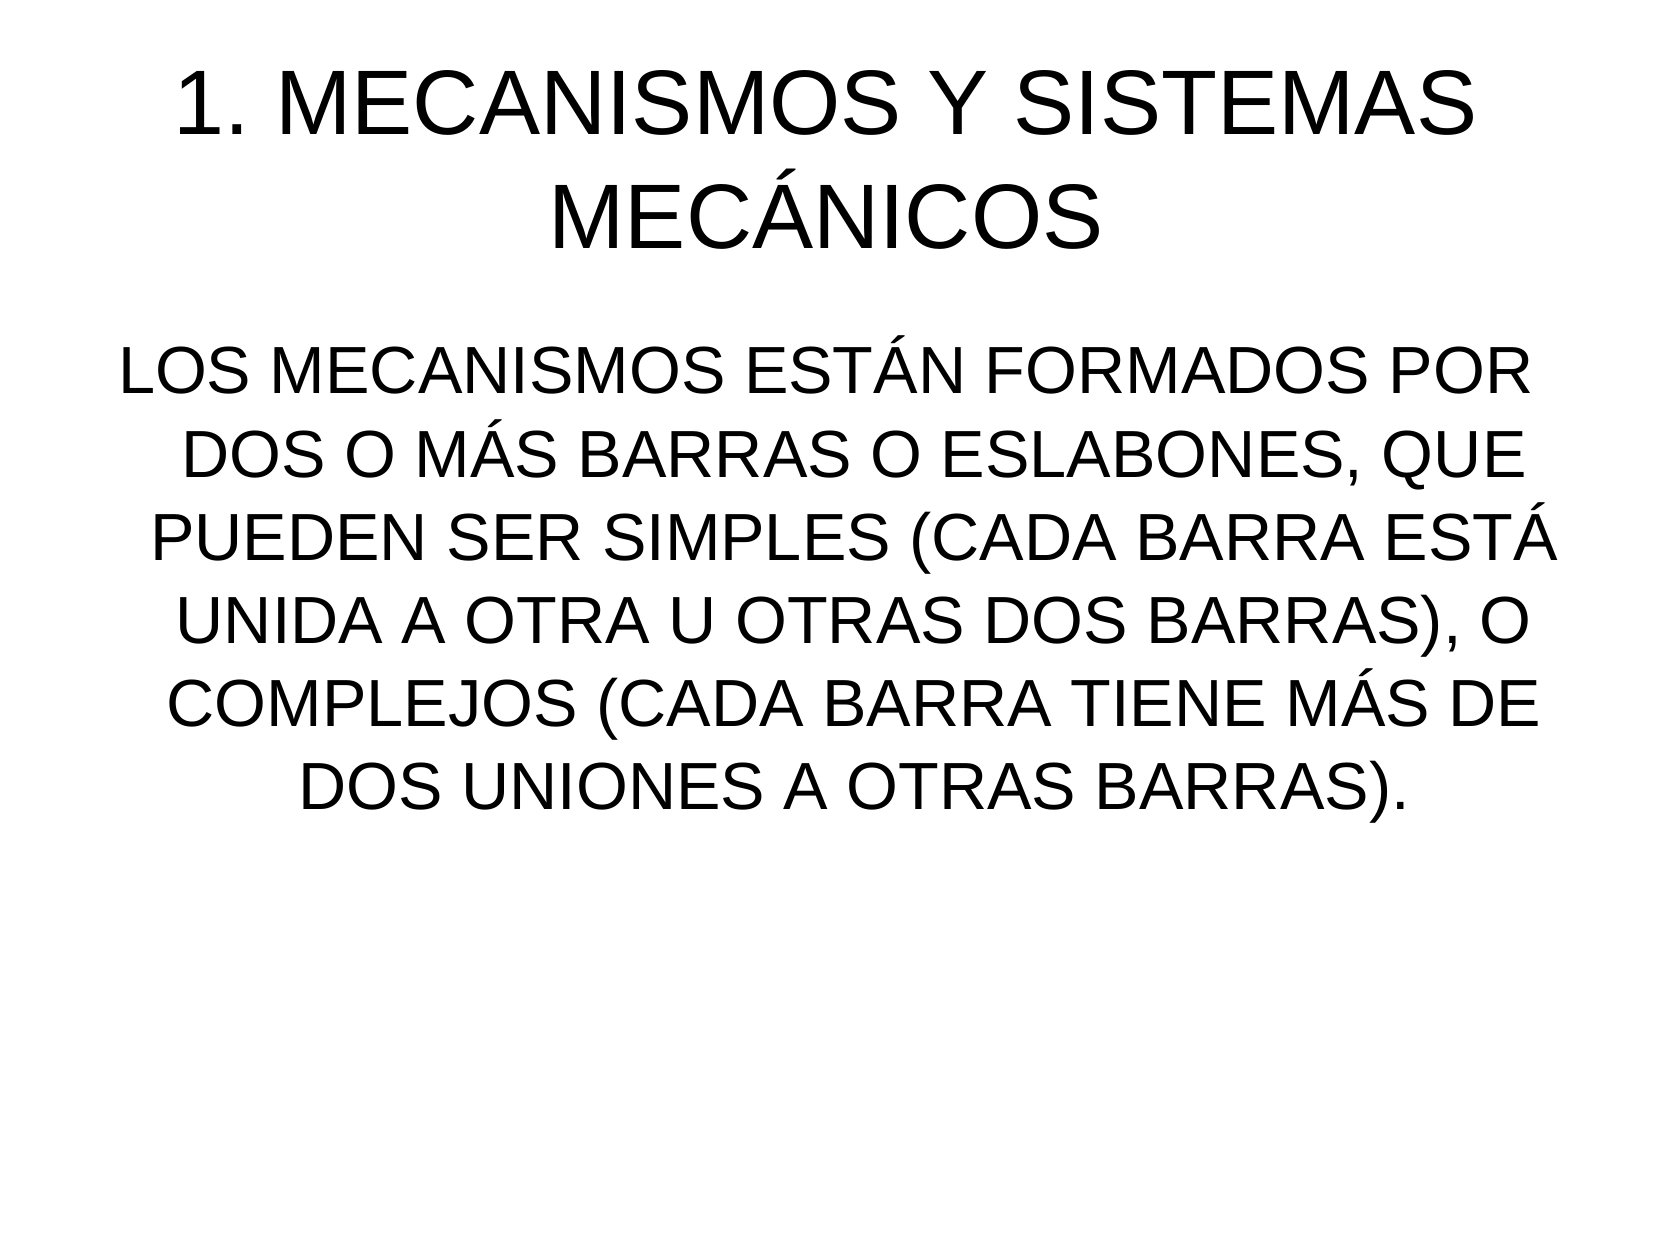

# 1. MECANISMOS Y SISTEMAS MECÁNICOS
LOS MECANISMOS ESTÁN FORMADOS POR DOS O MÁS BARRAS O ESLABONES, QUE PUEDEN SER SIMPLES (CADA BARRA ESTÁ UNIDA A OTRA U OTRAS DOS BARRAS), O COMPLEJOS (CADA BARRA TIENE MÁS DE DOS UNIONES A OTRAS BARRAS).